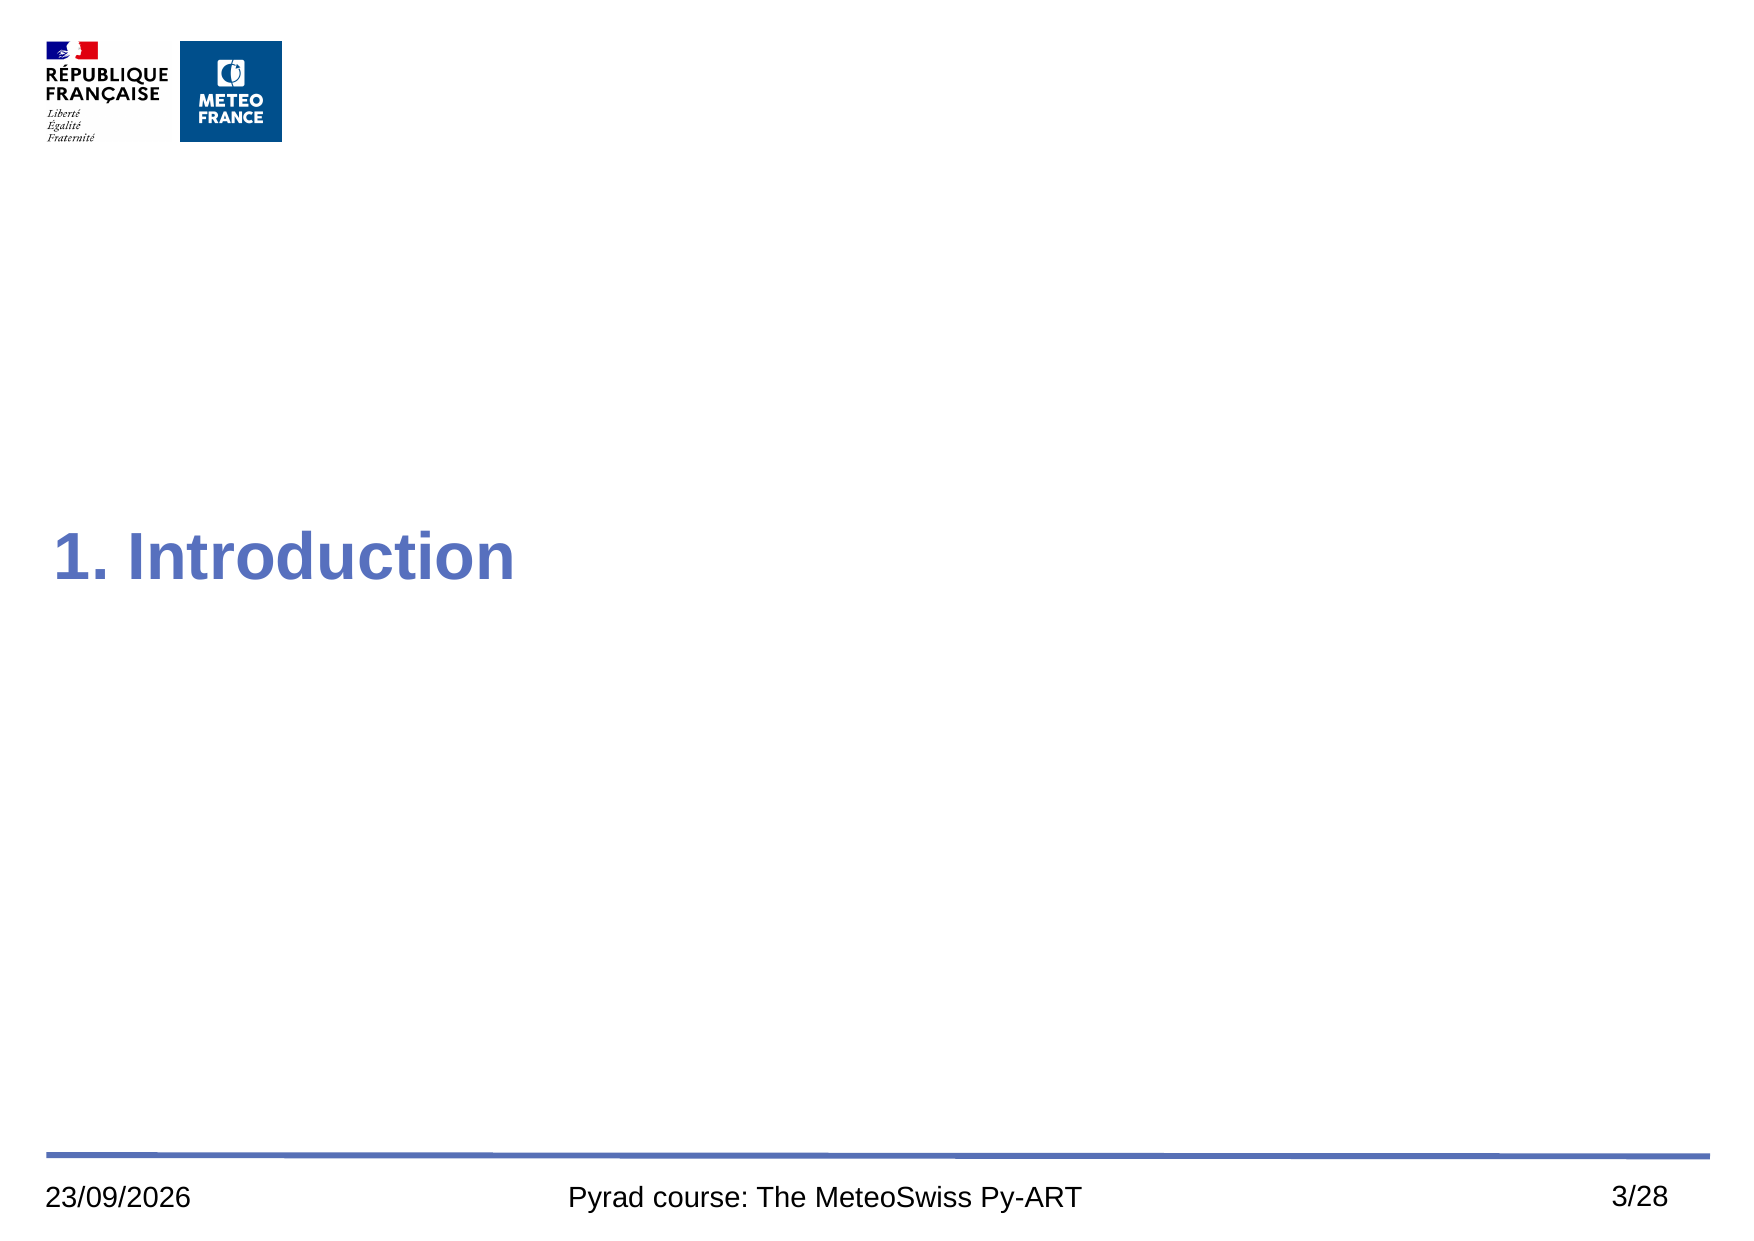

# 1. Introduction
3
Pyrad course: The MeteoSwiss Py-ART